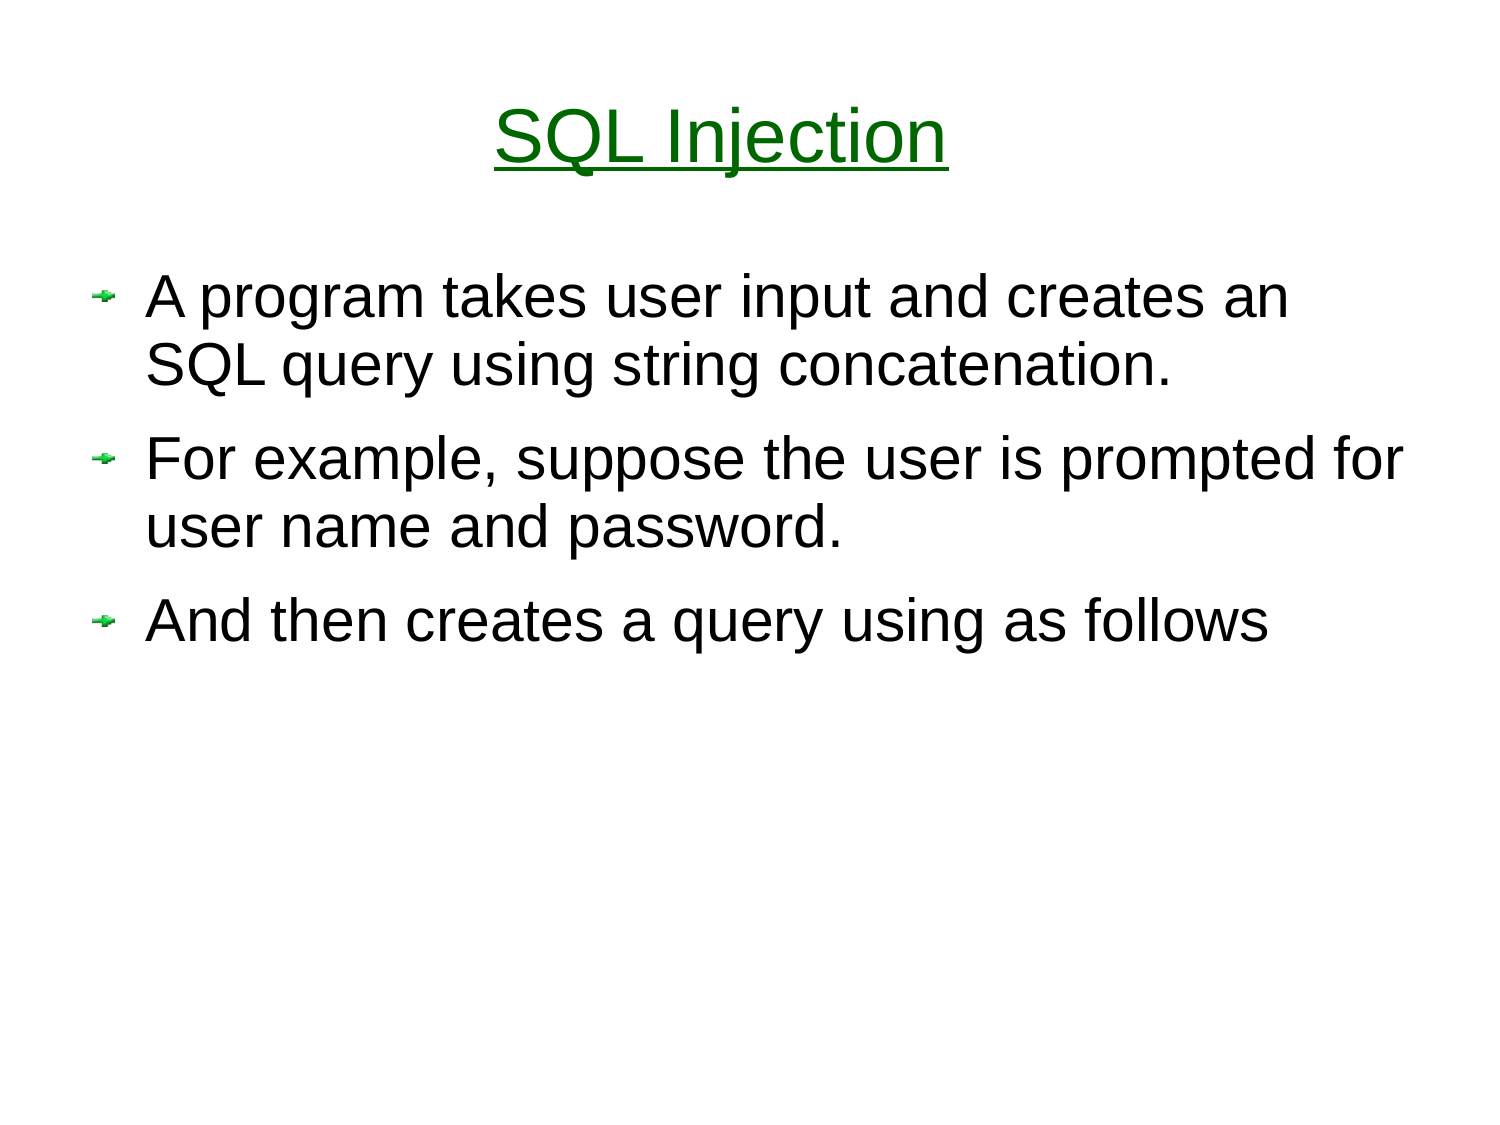

# SQL Injection
A program takes user input and creates an SQL query using string concatenation.
For example, suppose the user is prompted for user name and password.
And then creates a query using as follows